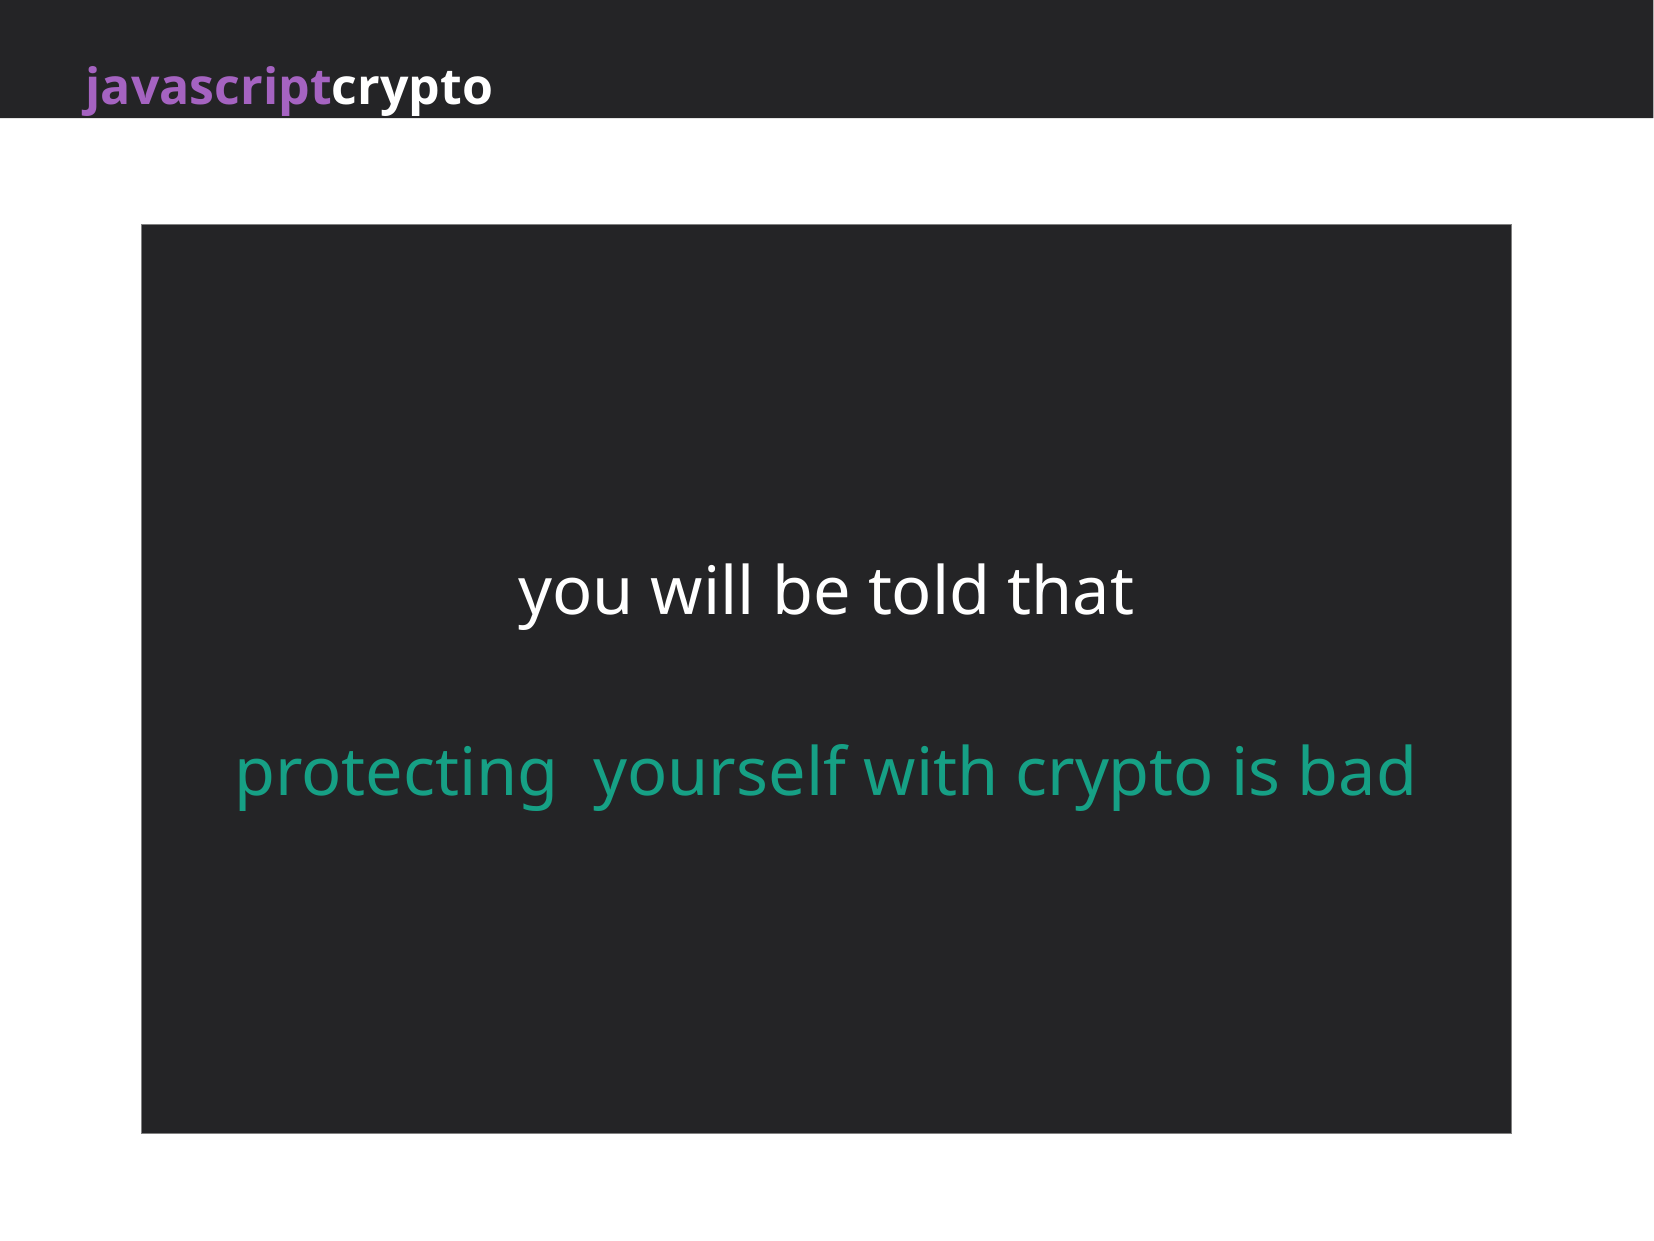

javascriptcrypto
you will be told that
protecting yourself with crypto is bad
encrypt shit